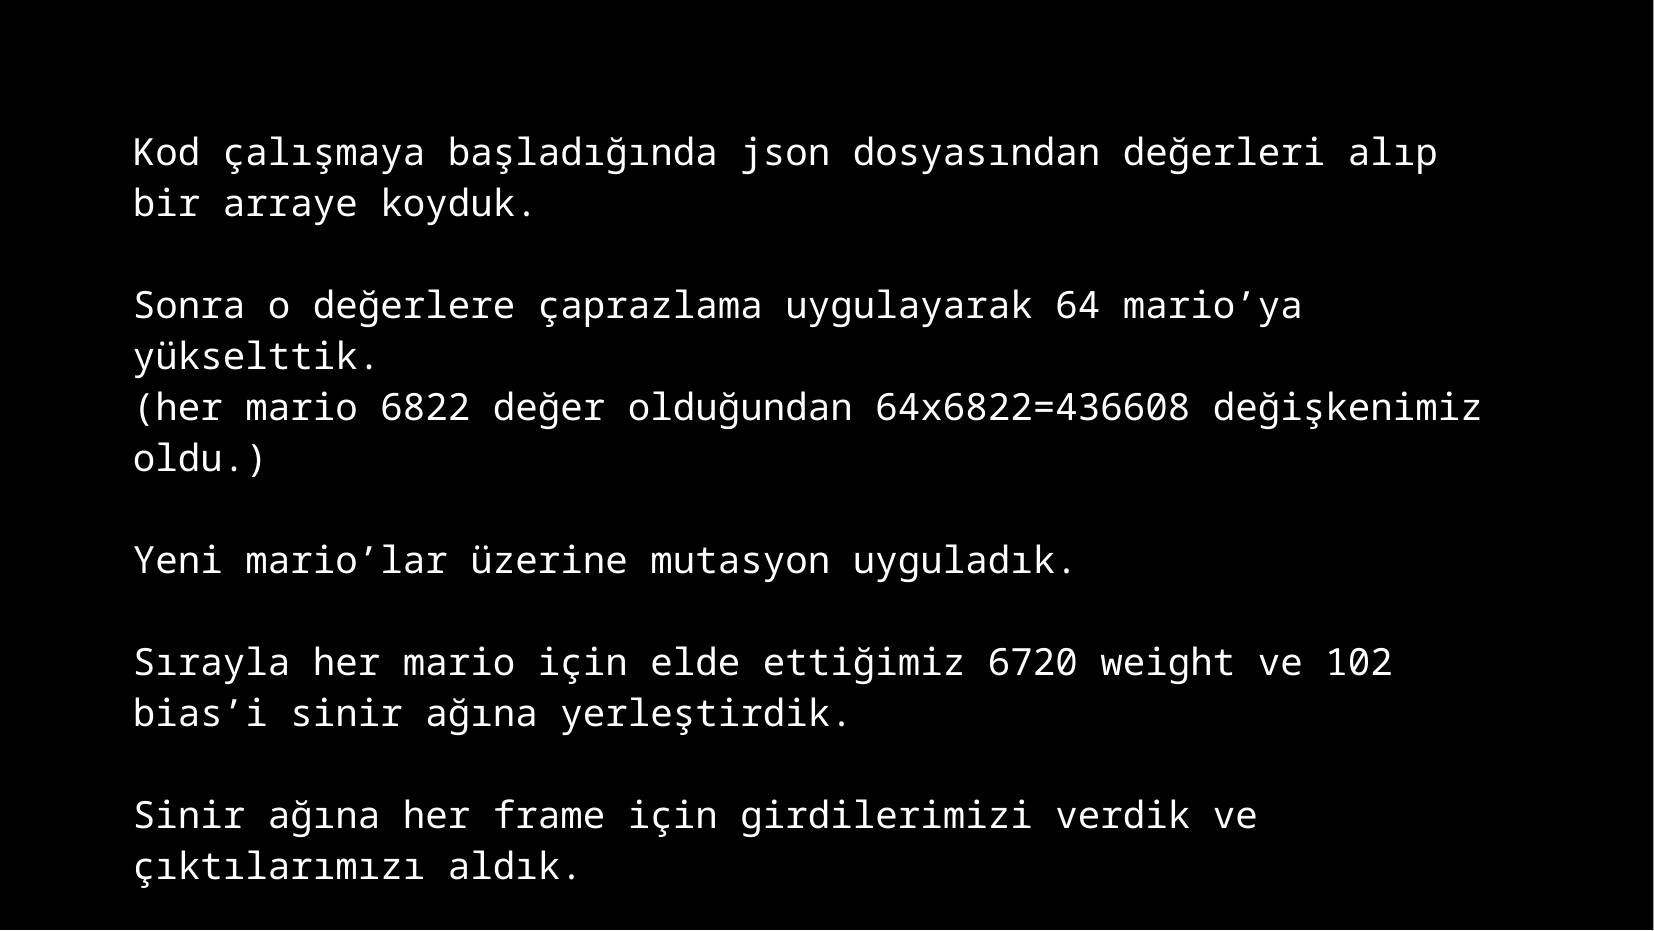

Kod çalışmaya başladığında json dosyasından değerleri alıp bir arraye koyduk.
Sonra o değerlere çaprazlama uygulayarak 64 mario’ya yükselttik.
(her mario 6822 değer olduğundan 64x6822=436608 değişkenimiz oldu.)
Yeni mario’lar üzerine mutasyon uyguladık.
Sırayla her mario için elde ettiğimiz 6720 weight ve 102 bias’i sinir ağına yerleştirdik.
Sinir ağına her frame için girdilerimizi verdik ve çıktılarımızı aldık.
Aldığımız çıktıları oyuna verdik ve sonraki frame’i elde ettik.